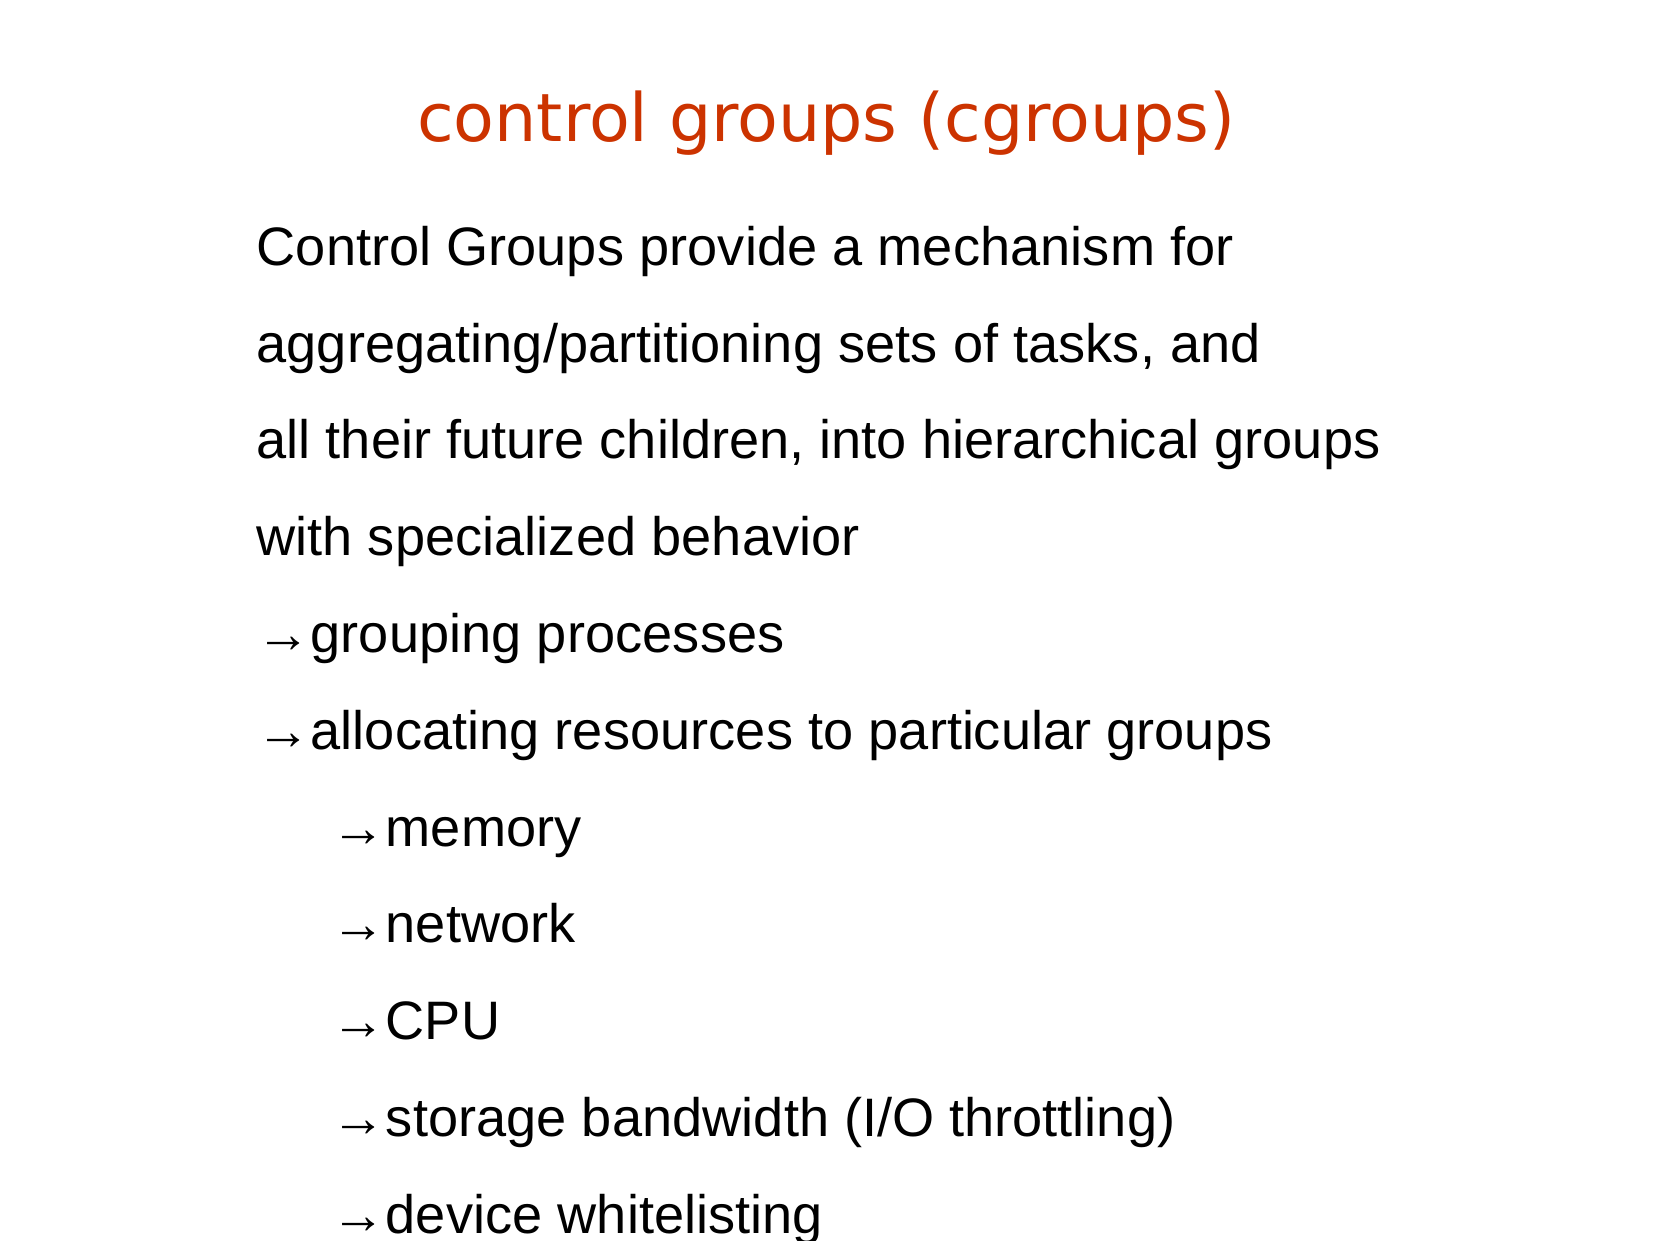

control groups (cgroups)
Control Groups provide a mechanism for
aggregating/partitioning sets of tasks, and
all their future children, into hierarchical groups
with specialized behavior
→grouping processes
→allocating resources to particular groups
	→memory
	→network
	→CPU
	→storage bandwidth (I/O throttling)
	→device whitelisting